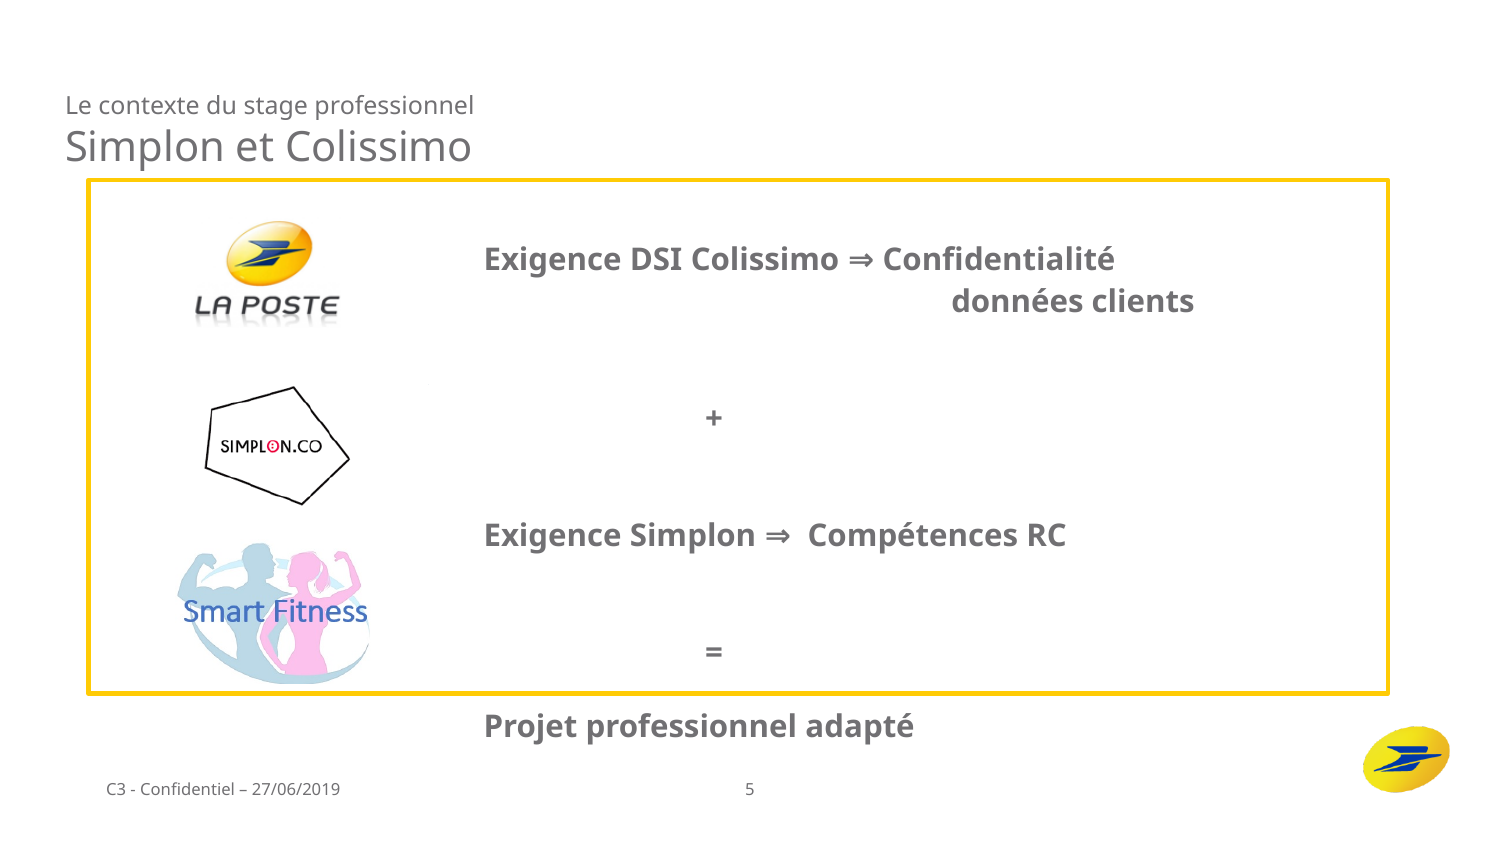

Le contexte du stage professionnel
Simplon et Colissimo
Exigence DSI Colissimo ⇒ Confidentialité
						 données clients
			+
Exigence Simplon ⇒ Compétences RC
			=
Projet professionnel adapté
#